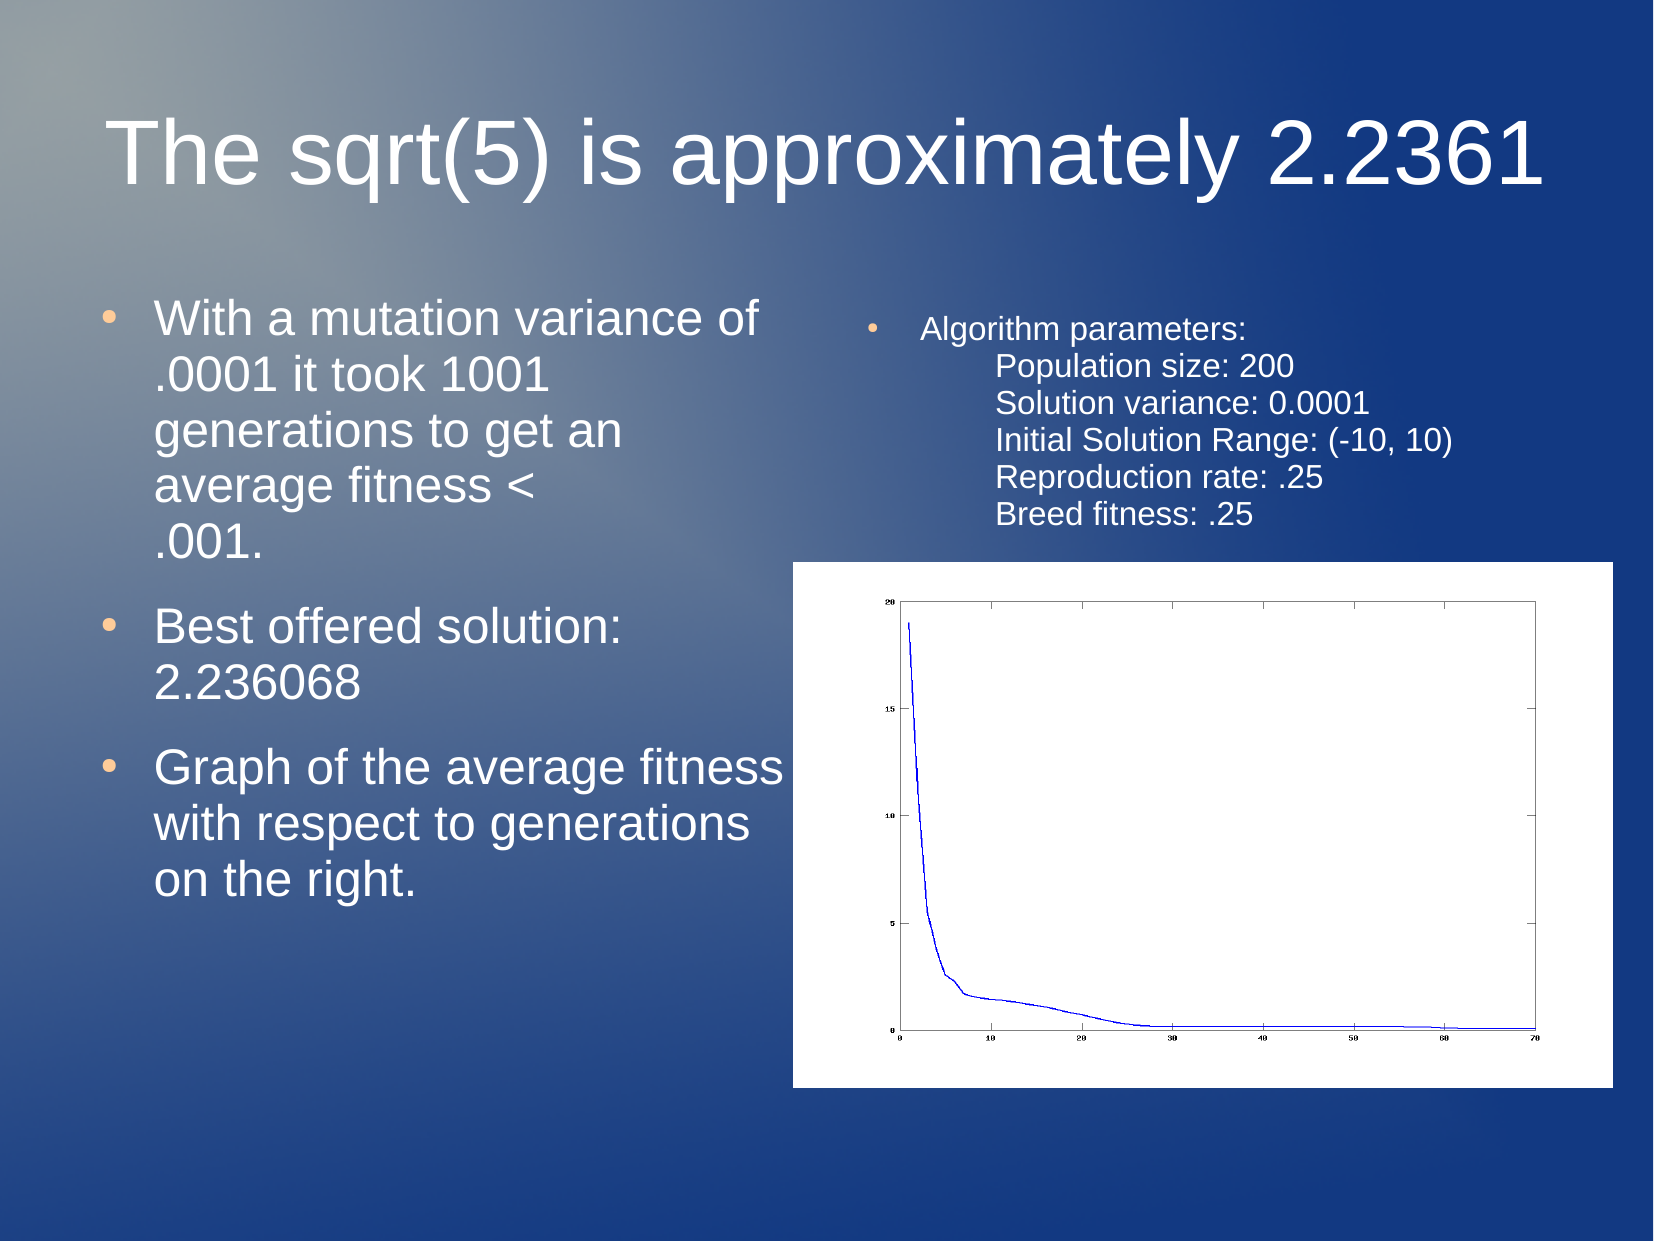

# The sqrt(5) is approximately 2.2361
With a mutation variance of
.0001 it took 1001 generations to get an average fitness <
.001.
Best offered solution:
2.236068
Graph of the average fitness with respect to generations on the right.
Algorithm parameters:
	Population size: 200
	Solution variance: 0.0001
	Initial Solution Range: (-10, 10)
	Reproduction rate: .25
	Breed fitness: .25